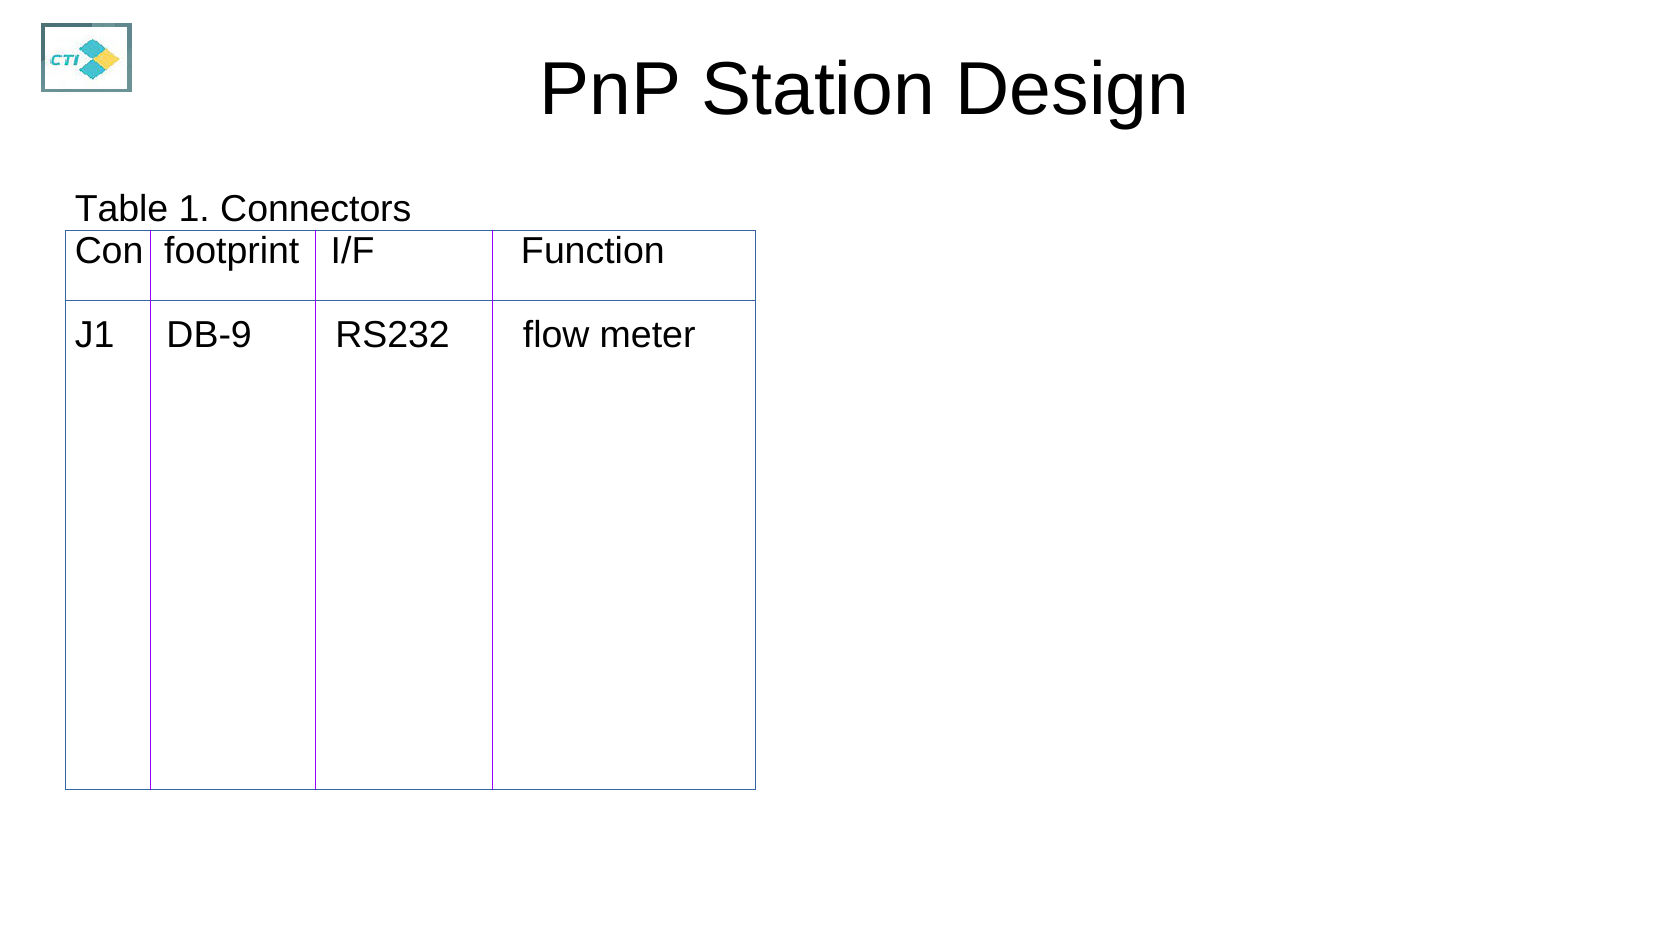

PnP Station Design
Table 1. Connectors
Con footprint I/F Function
J1 DB-9 RS232 flow meter